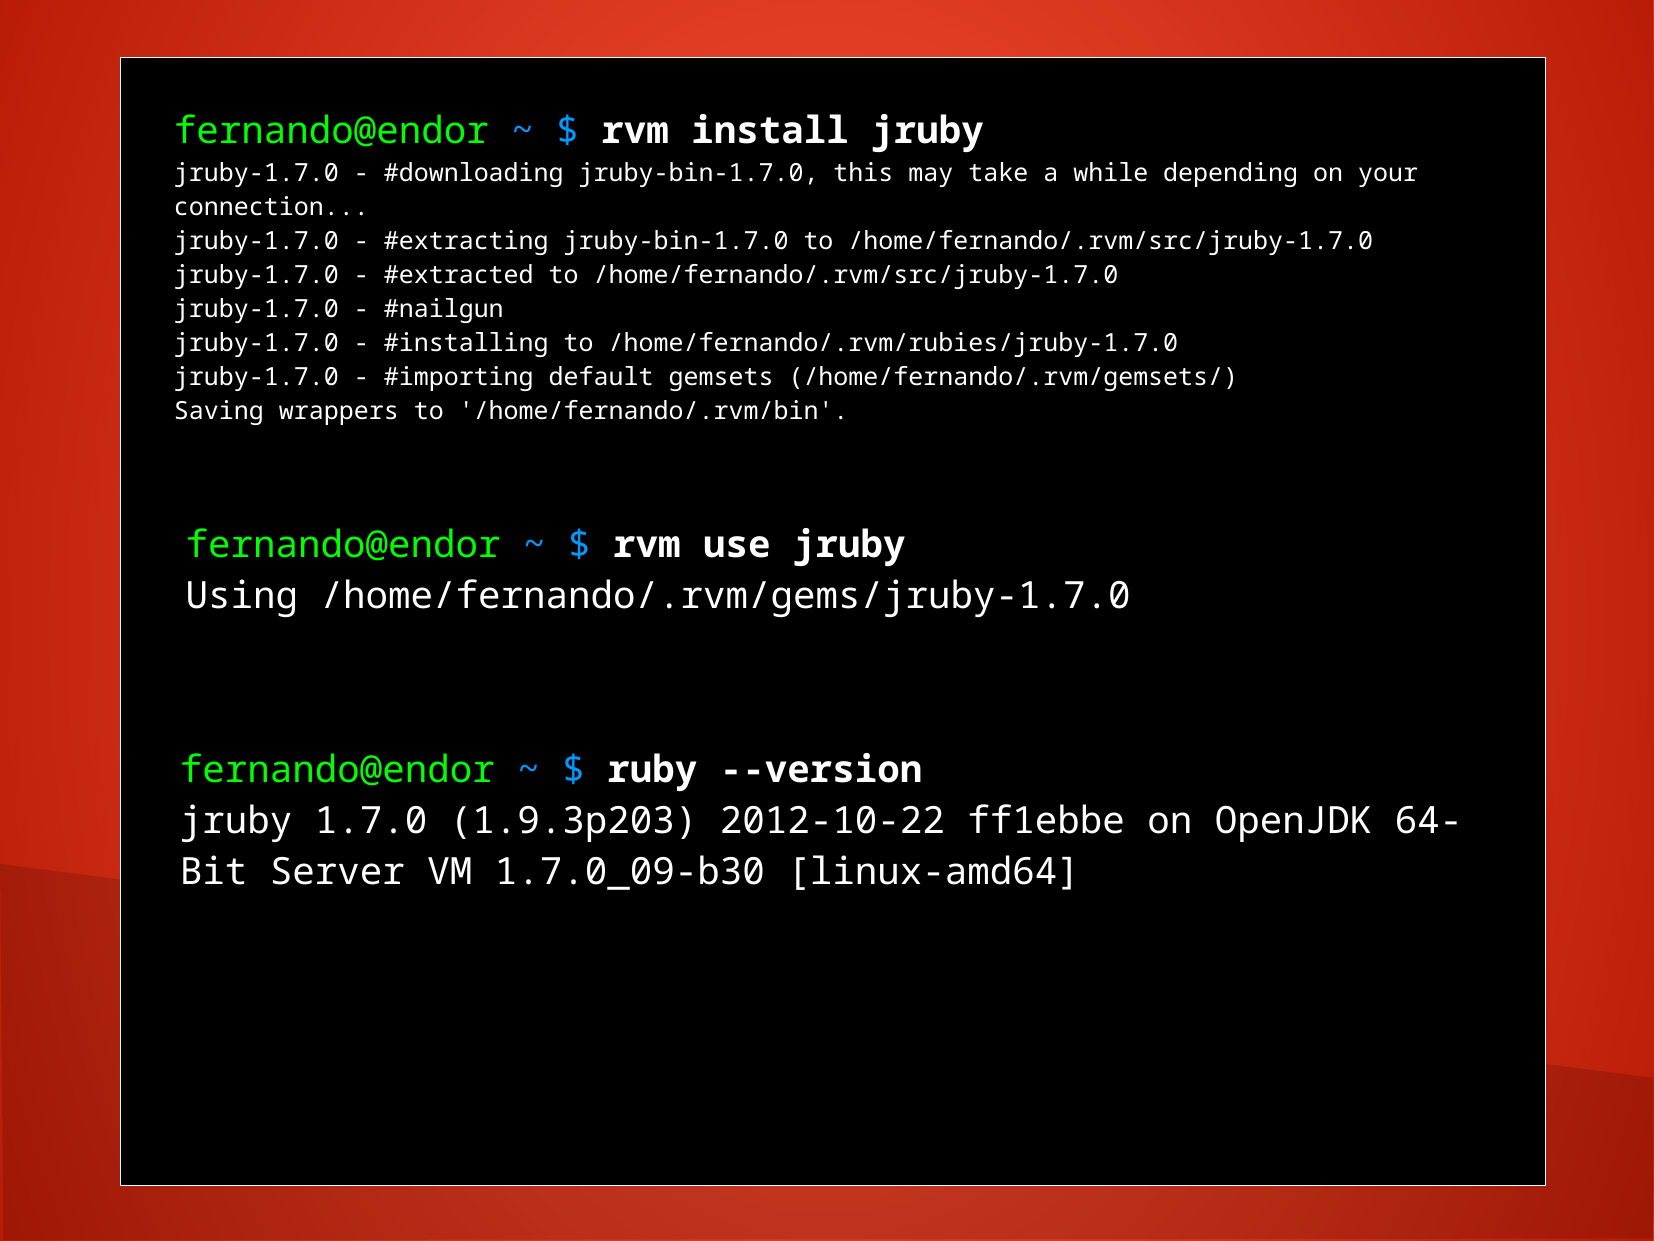

fernando@endor ~ $ rvm install jruby
jruby-1.7.0 - #downloading jruby-bin-1.7.0, this may take a while depending on your connection...
jruby-1.7.0 - #extracting jruby-bin-1.7.0 to /home/fernando/.rvm/src/jruby-1.7.0
jruby-1.7.0 - #extracted to /home/fernando/.rvm/src/jruby-1.7.0
jruby-1.7.0 - #nailgun
jruby-1.7.0 - #installing to /home/fernando/.rvm/rubies/jruby-1.7.0
jruby-1.7.0 - #importing default gemsets (/home/fernando/.rvm/gemsets/)
Saving wrappers to '/home/fernando/.rvm/bin'.
fernando@endor ~ $ rvm use jruby
Using /home/fernando/.rvm/gems/jruby-1.7.0
fernando@endor ~ $ ruby --version
jruby 1.7.0 (1.9.3p203) 2012-10-22 ff1ebbe on OpenJDK 64-Bit Server VM 1.7.0_09-b30 [linux-amd64]